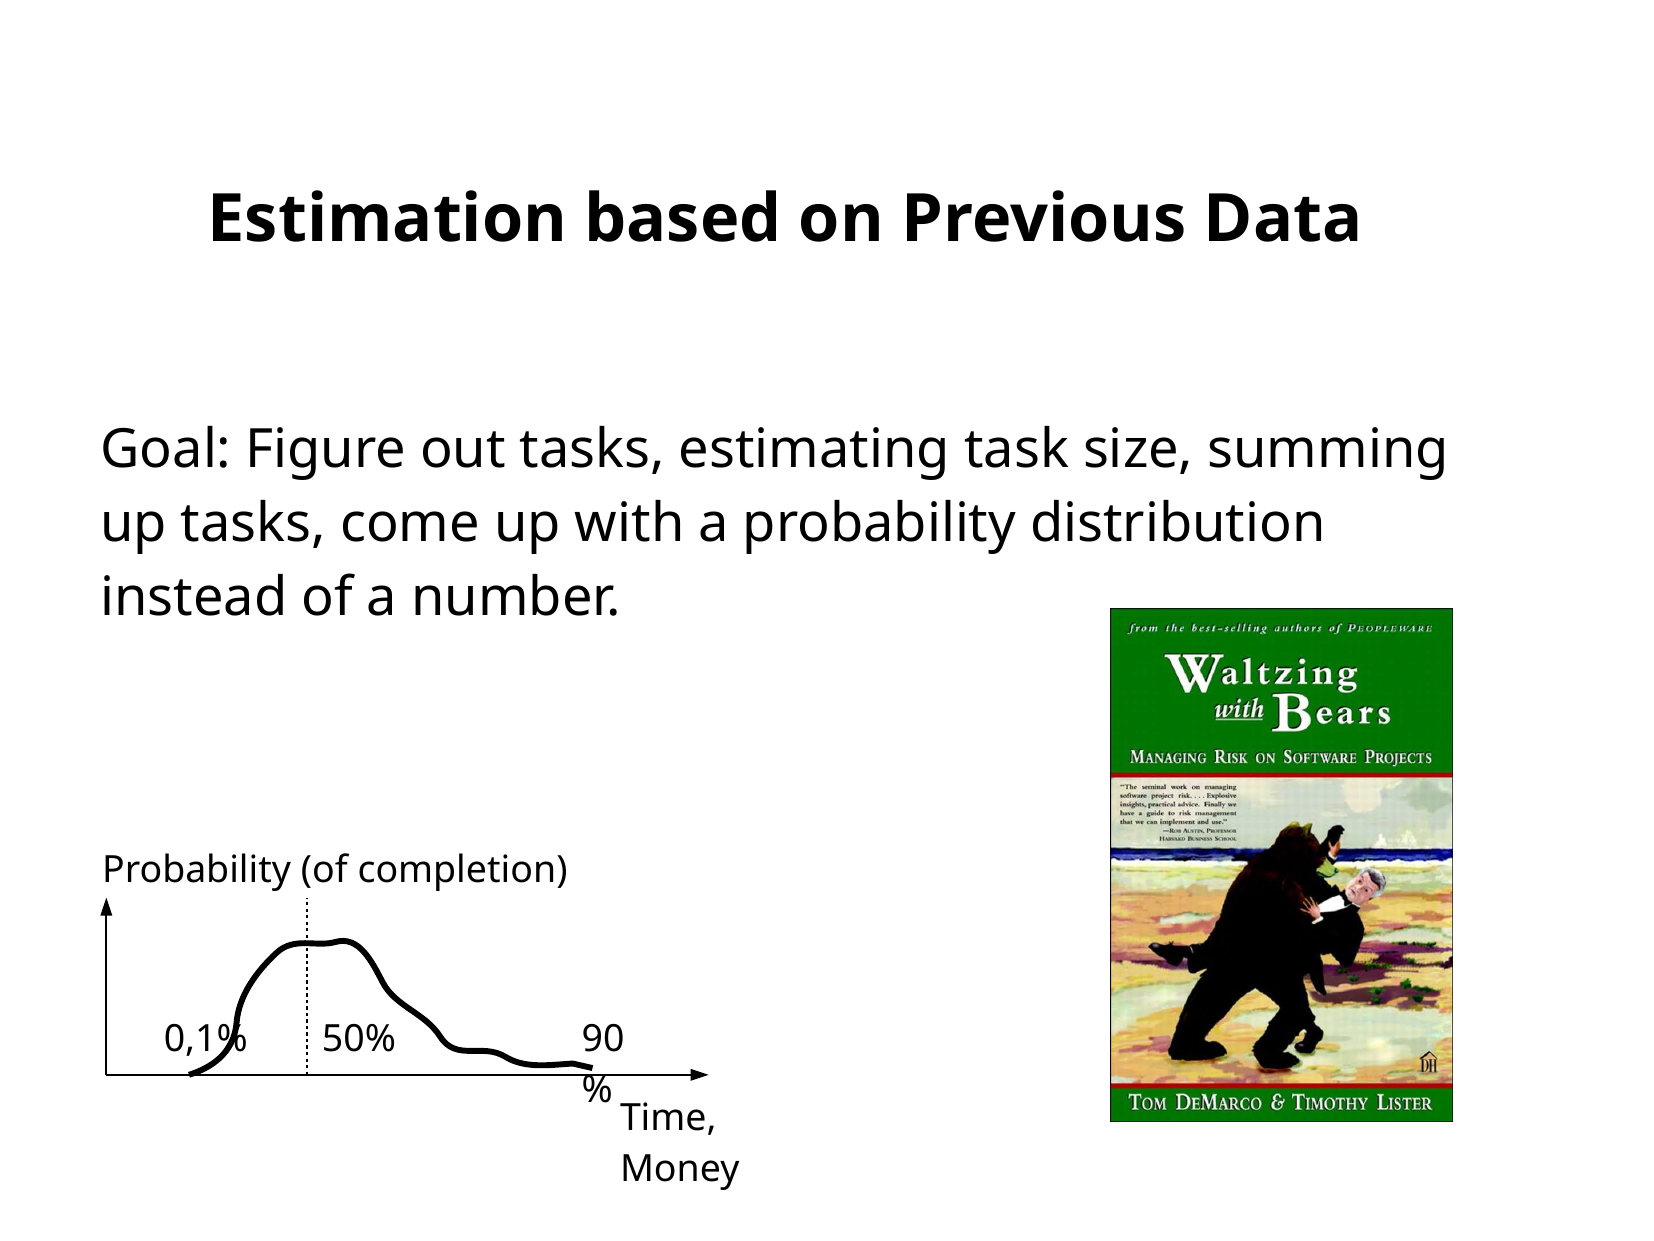

# Estimation based on Previous Data
Goal: Figure out tasks, estimating task size, summing up tasks, come up with a probability distribution instead of a number.
Probability (of completion)
0,1%
50%
90%
Time, Money